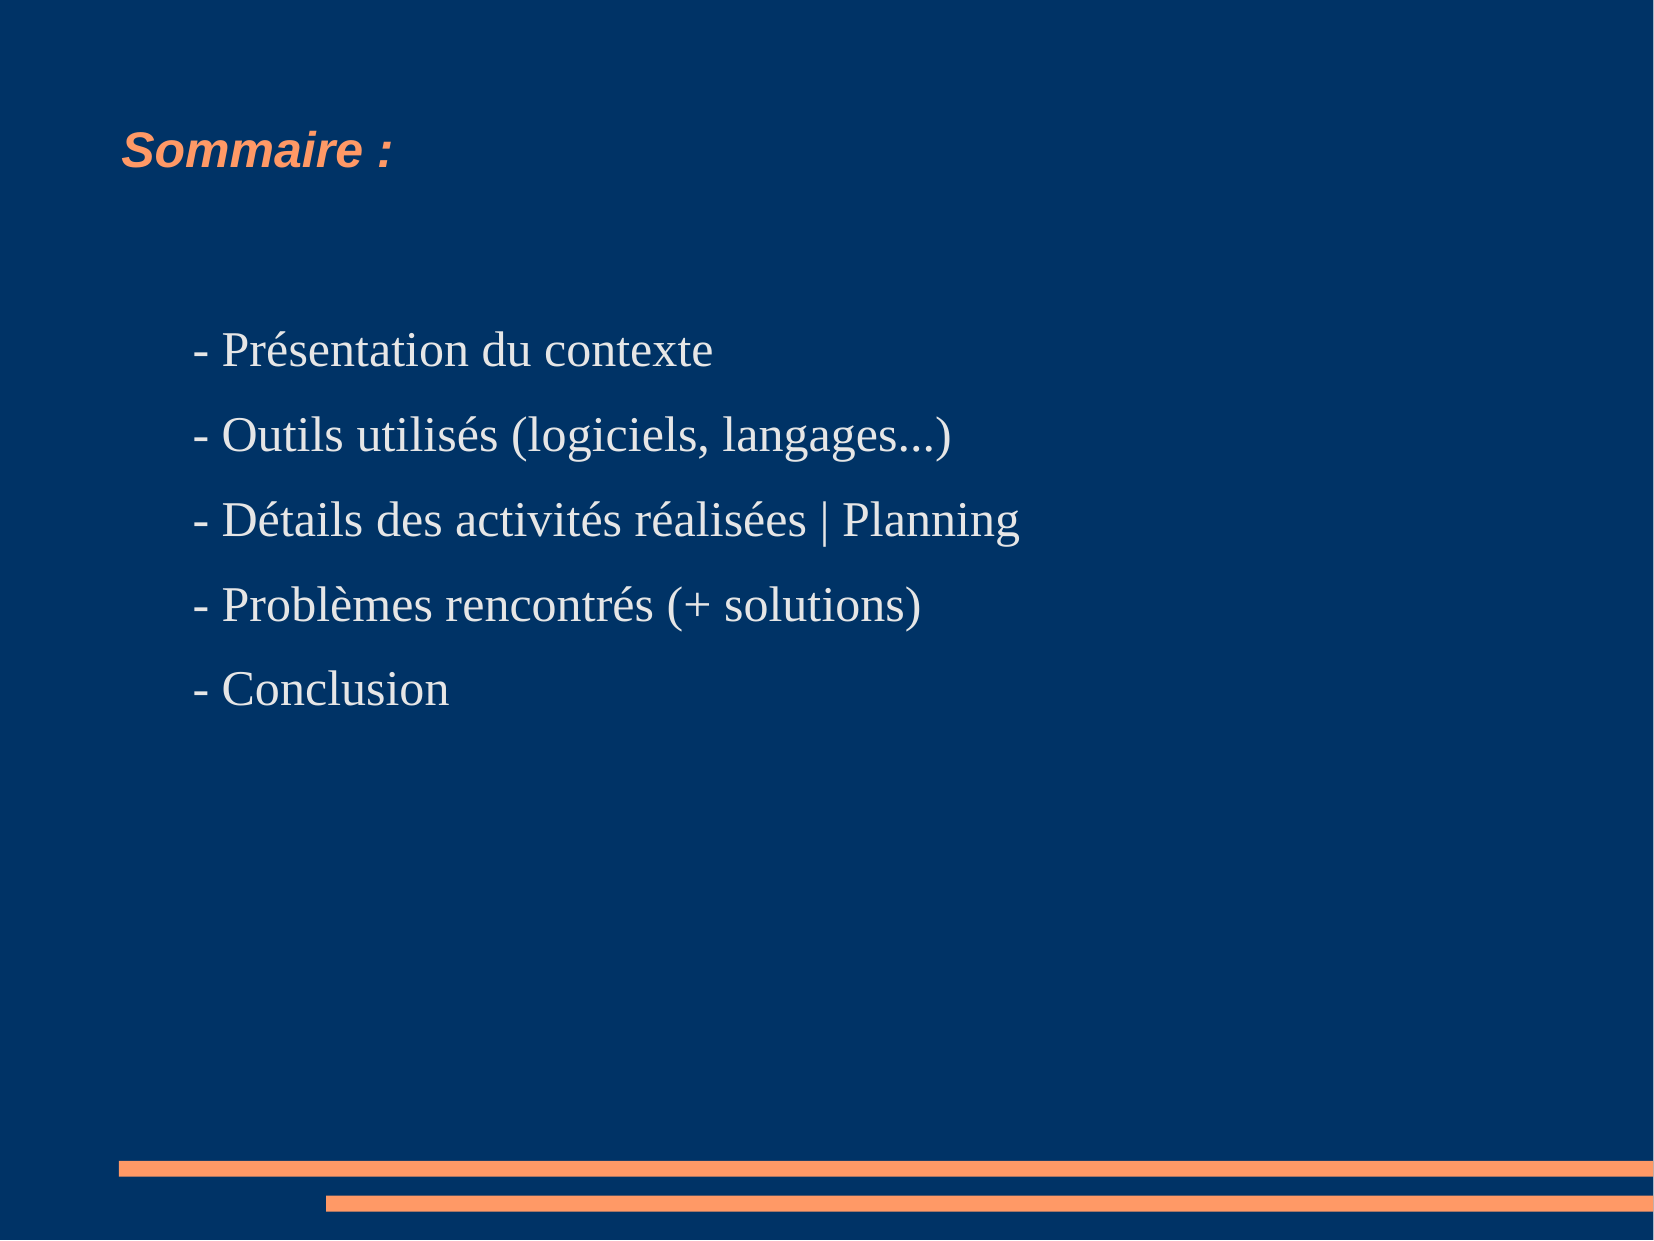

# Sommaire :
- Présentation du contexte
- Outils utilisés (logiciels, langages...)
- Détails des activités réalisées | Planning
- Problèmes rencontrés (+ solutions)
- Conclusion